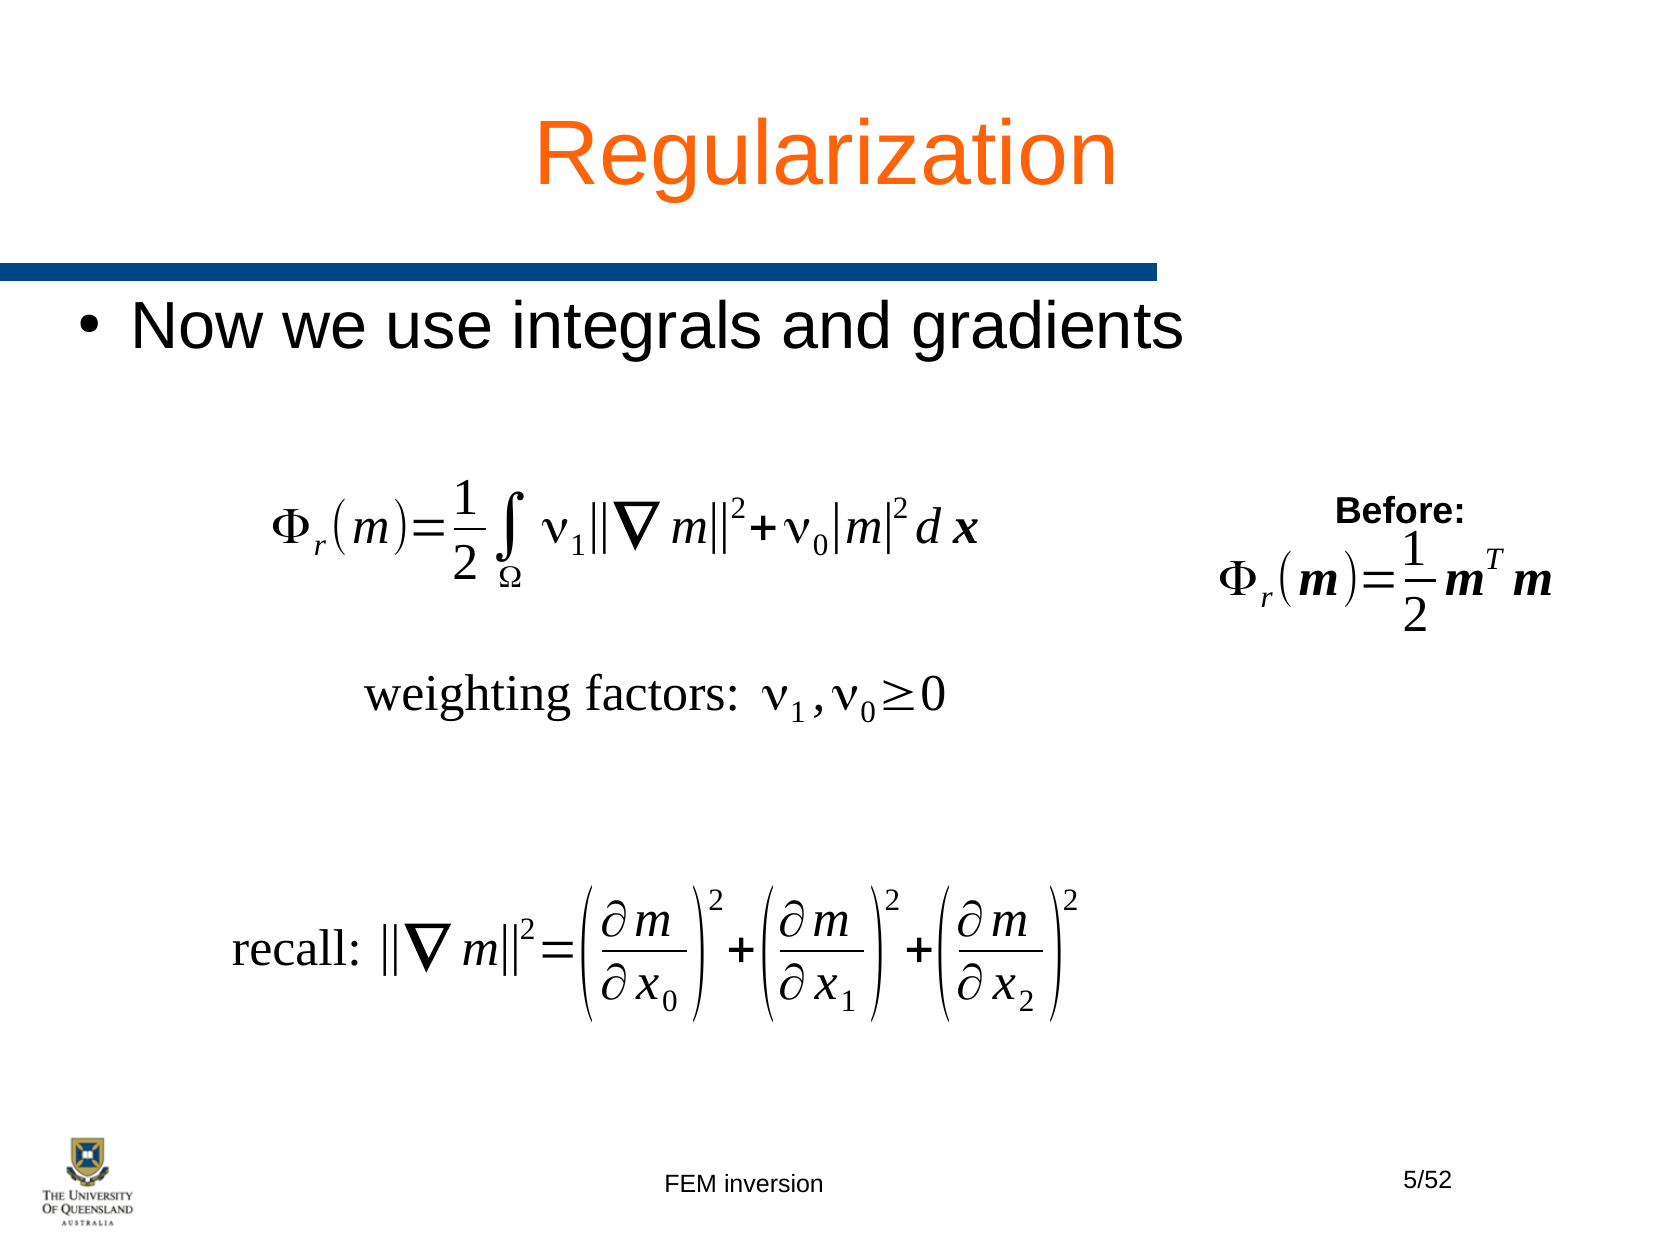

# Regularization
Now we use integrals and gradients
	Before: